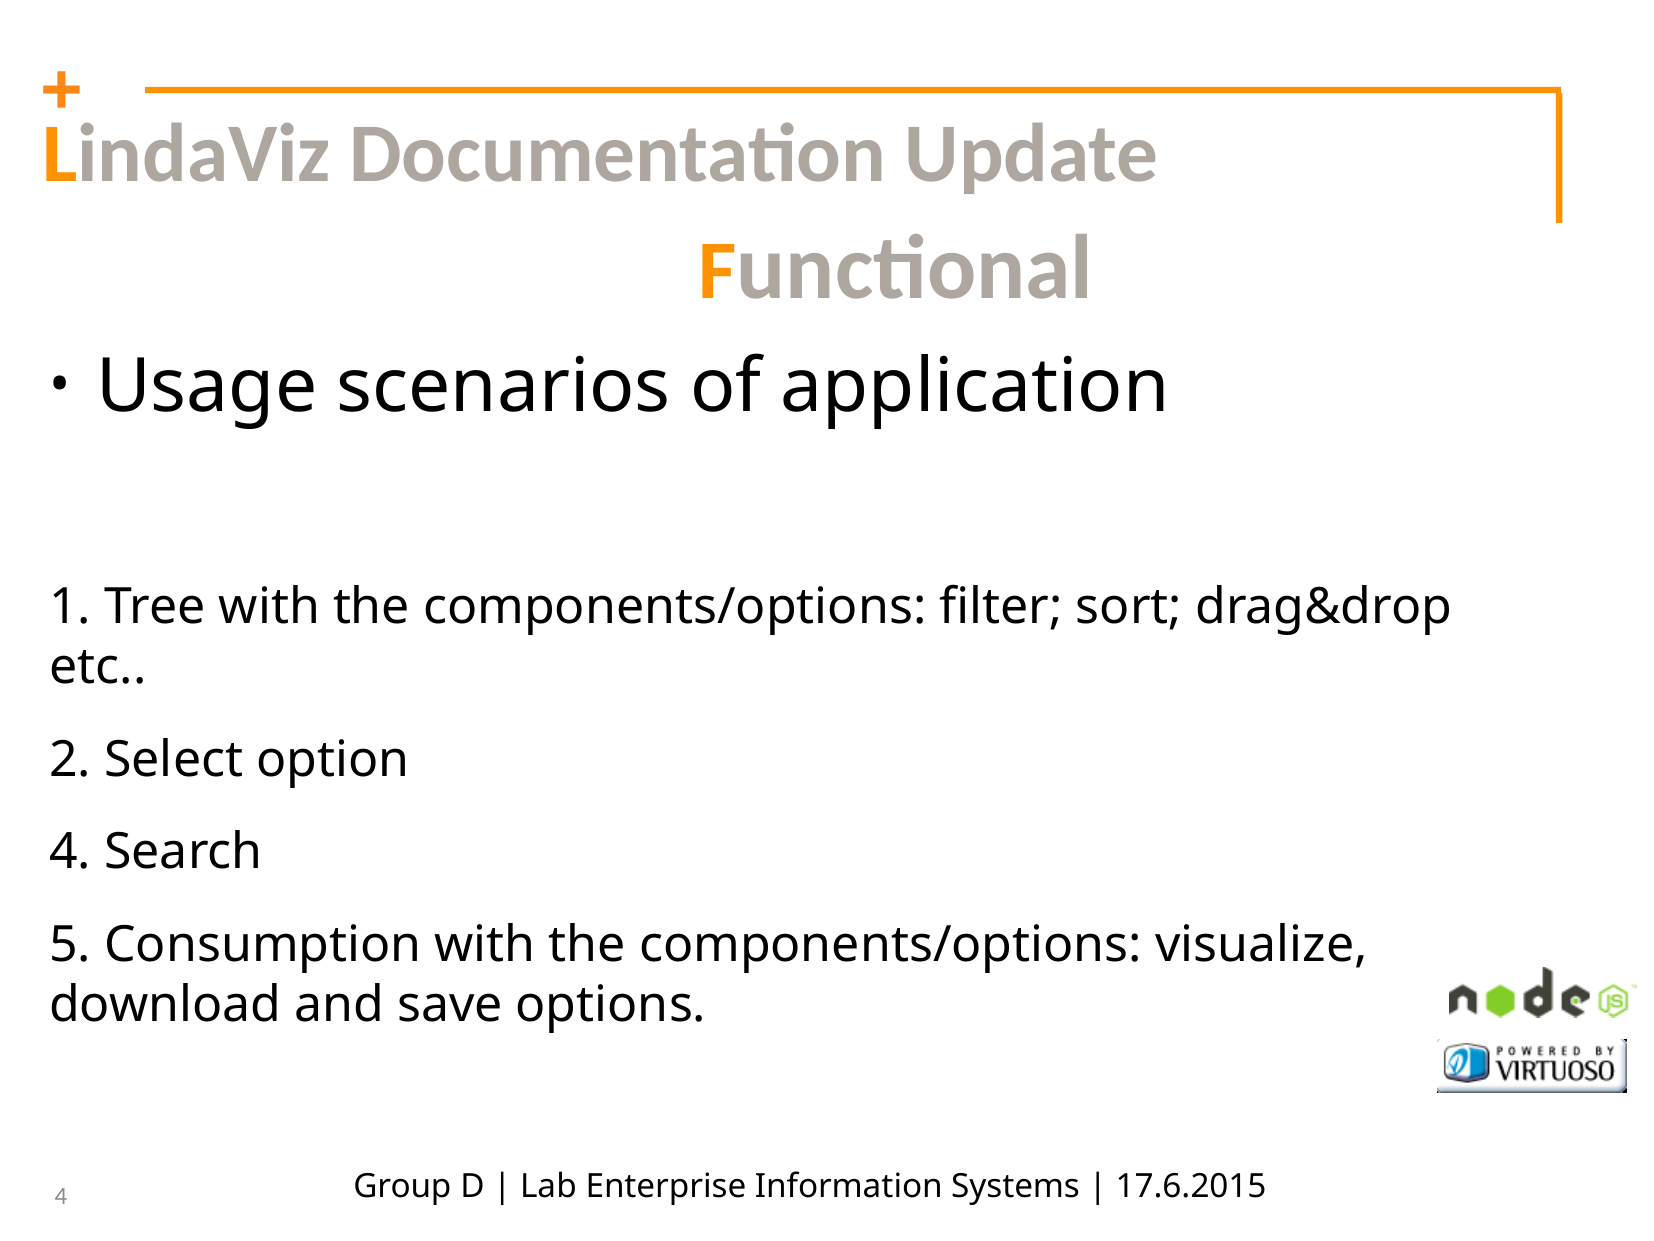

LindaViz Documentation Update
Functional
# Usage scenarios of application
1. Tree with the components/options: filter; sort; drag&drop etc..
2. Select option
4. Search
5. Consumption with the components/options: visualize, download and save options.
Group D | Lab Enterprise Information Systems | 17.6.2015